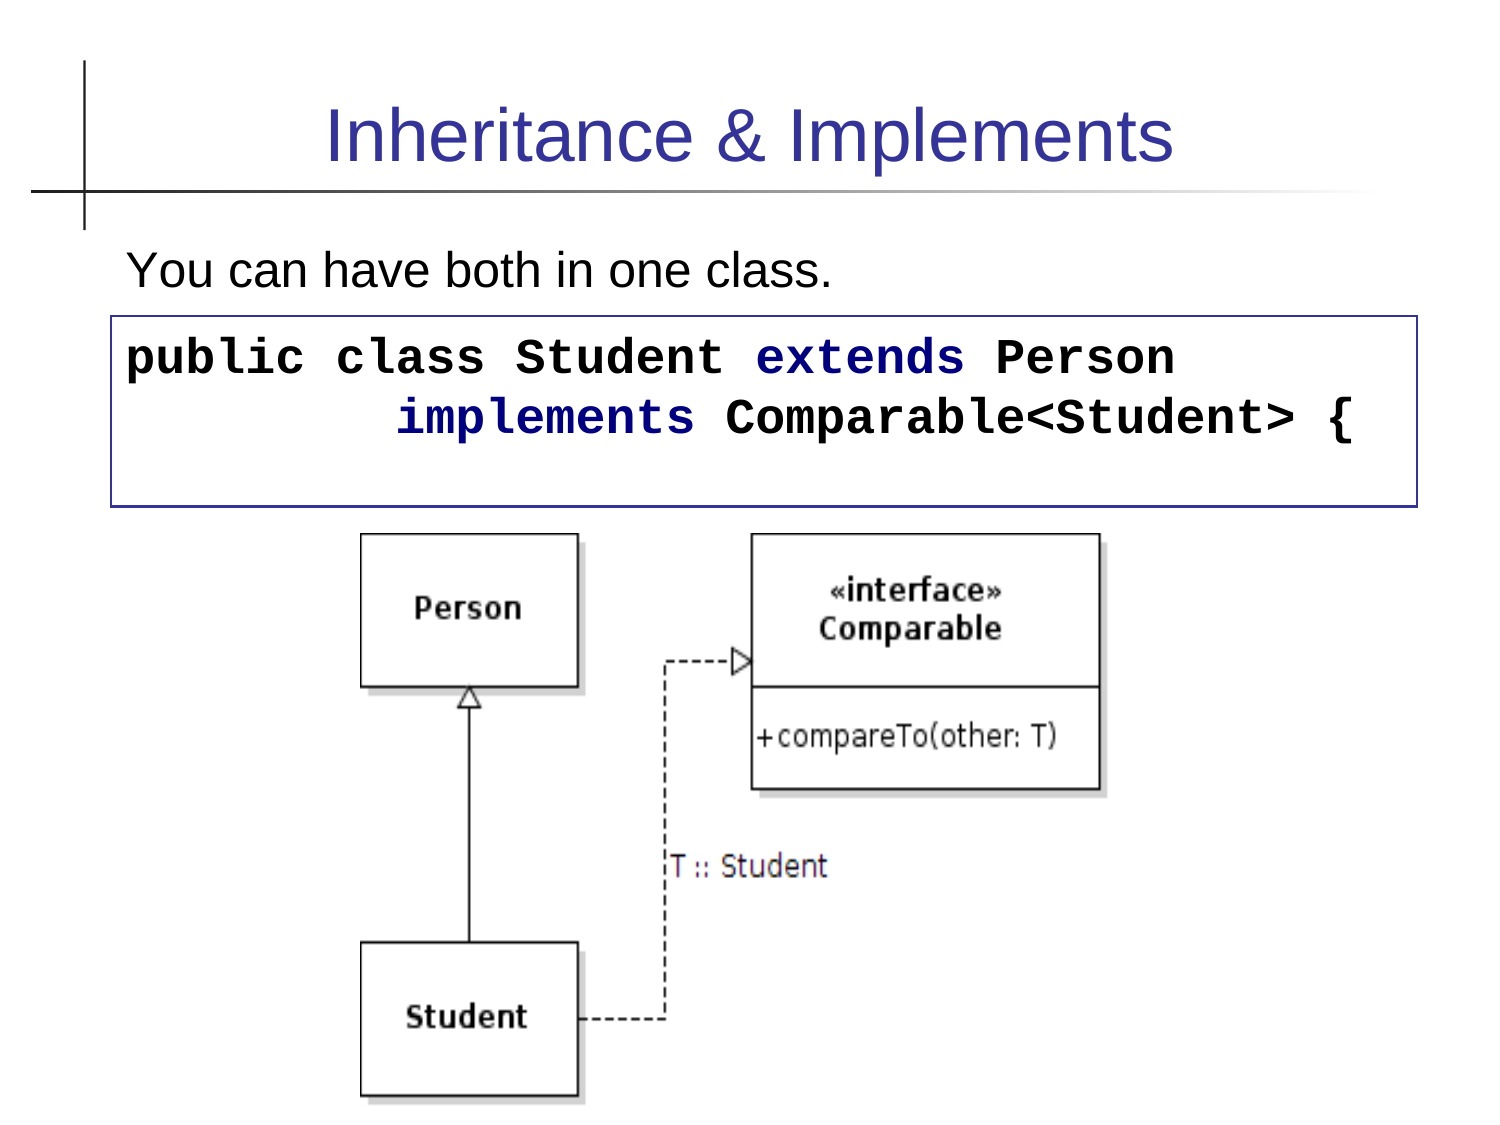

# Inheritance & Implements
You can have both in one class.
public class Student extends Person
 implements Comparable<Student> {